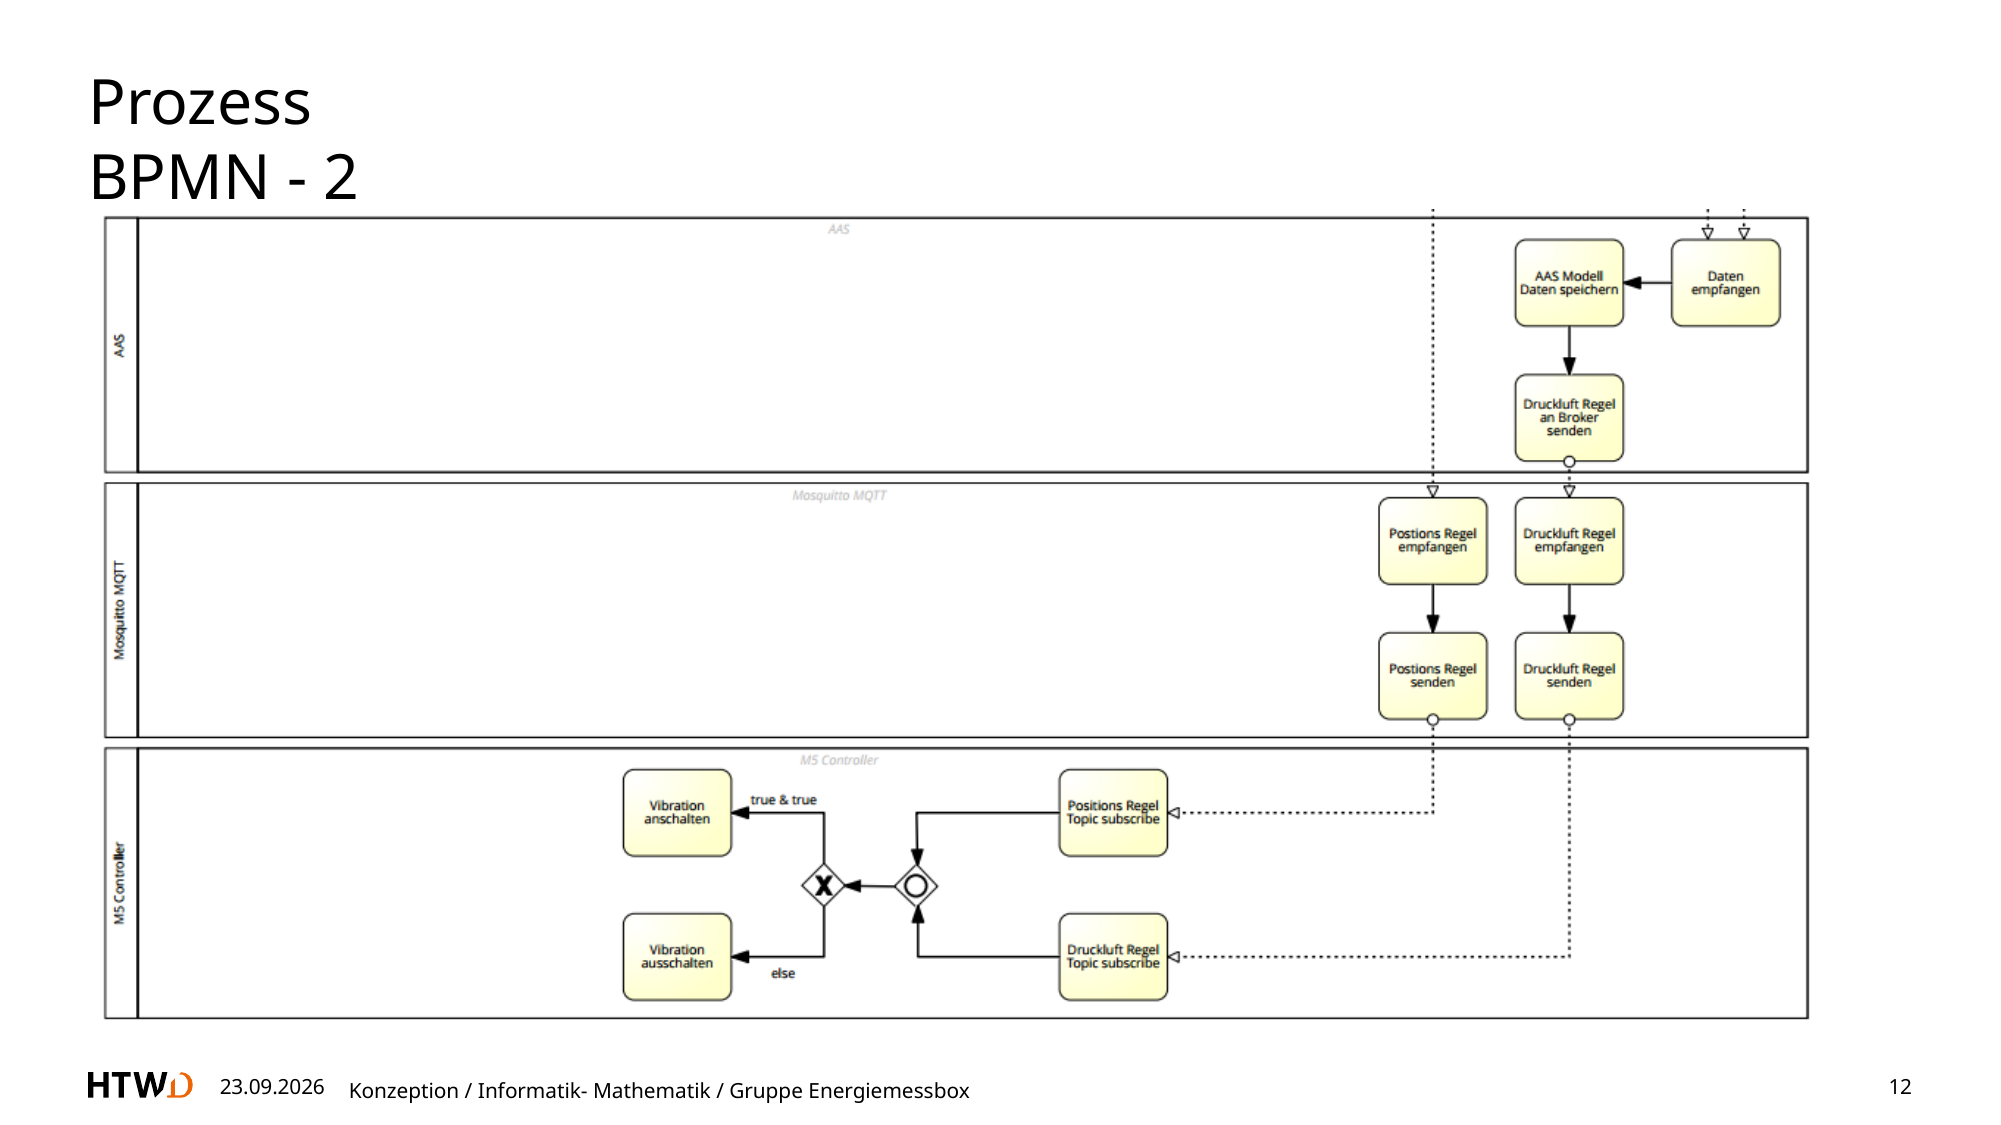

# Prozess BPMN - 2
12
Konzeption / Informatik- Mathematik / Gruppe Energiemessbox